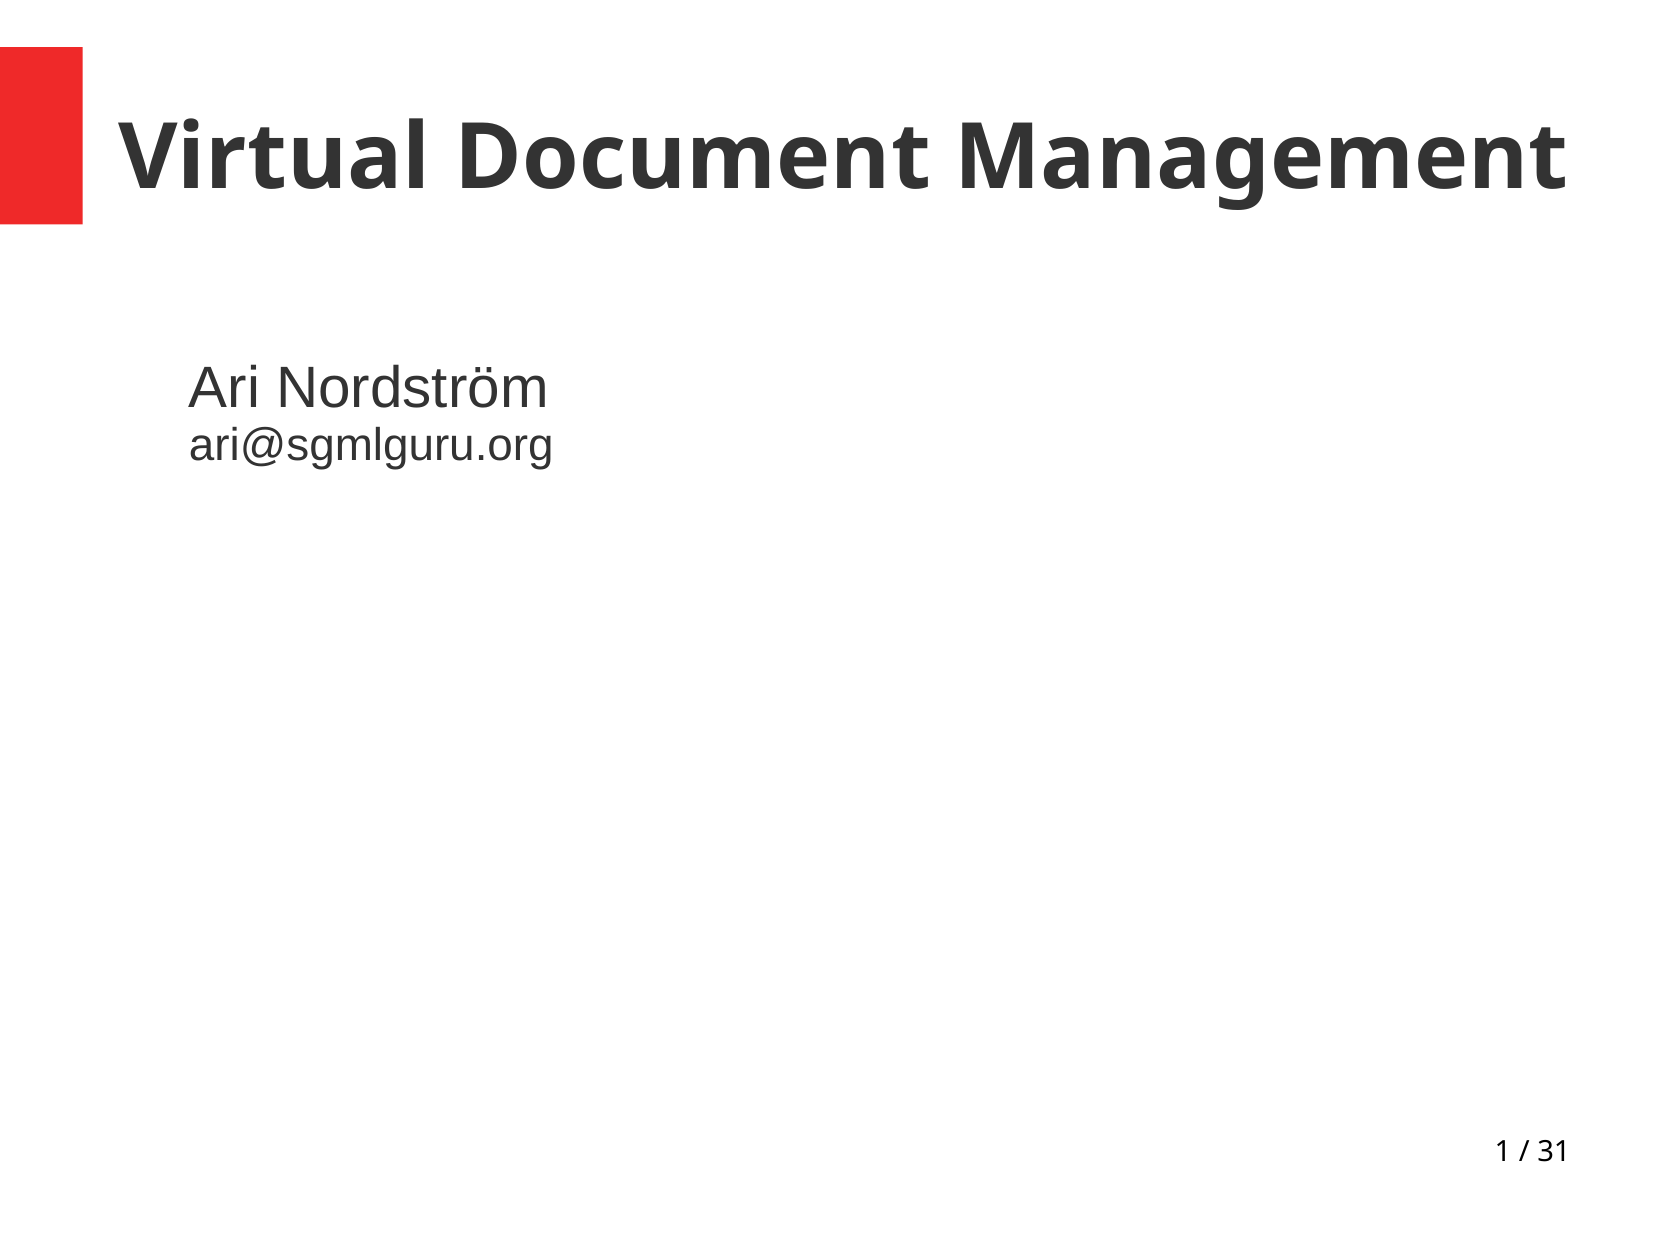

# Virtual Document Management
Ari Nordström
ari@sgmlguru.org
1